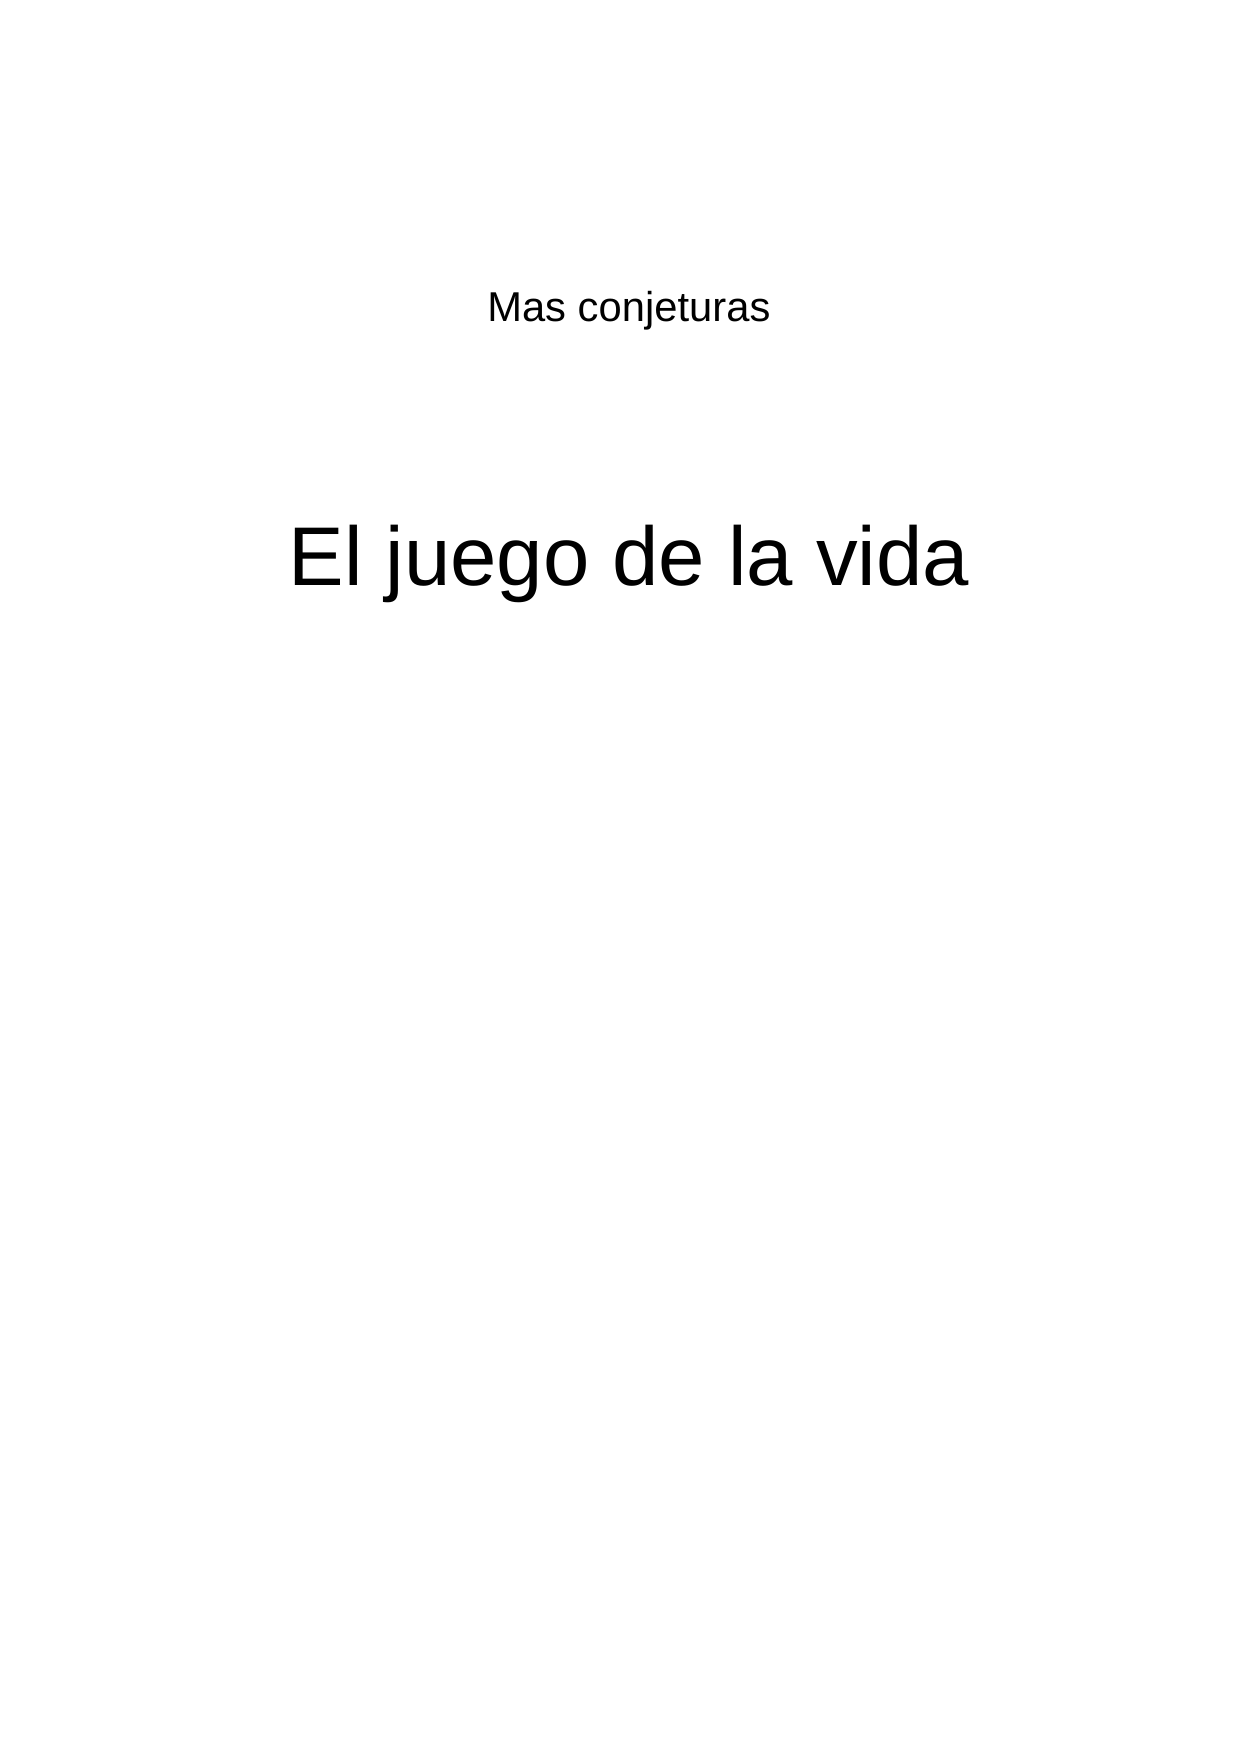

# Mas conjeturas El juego de la vida